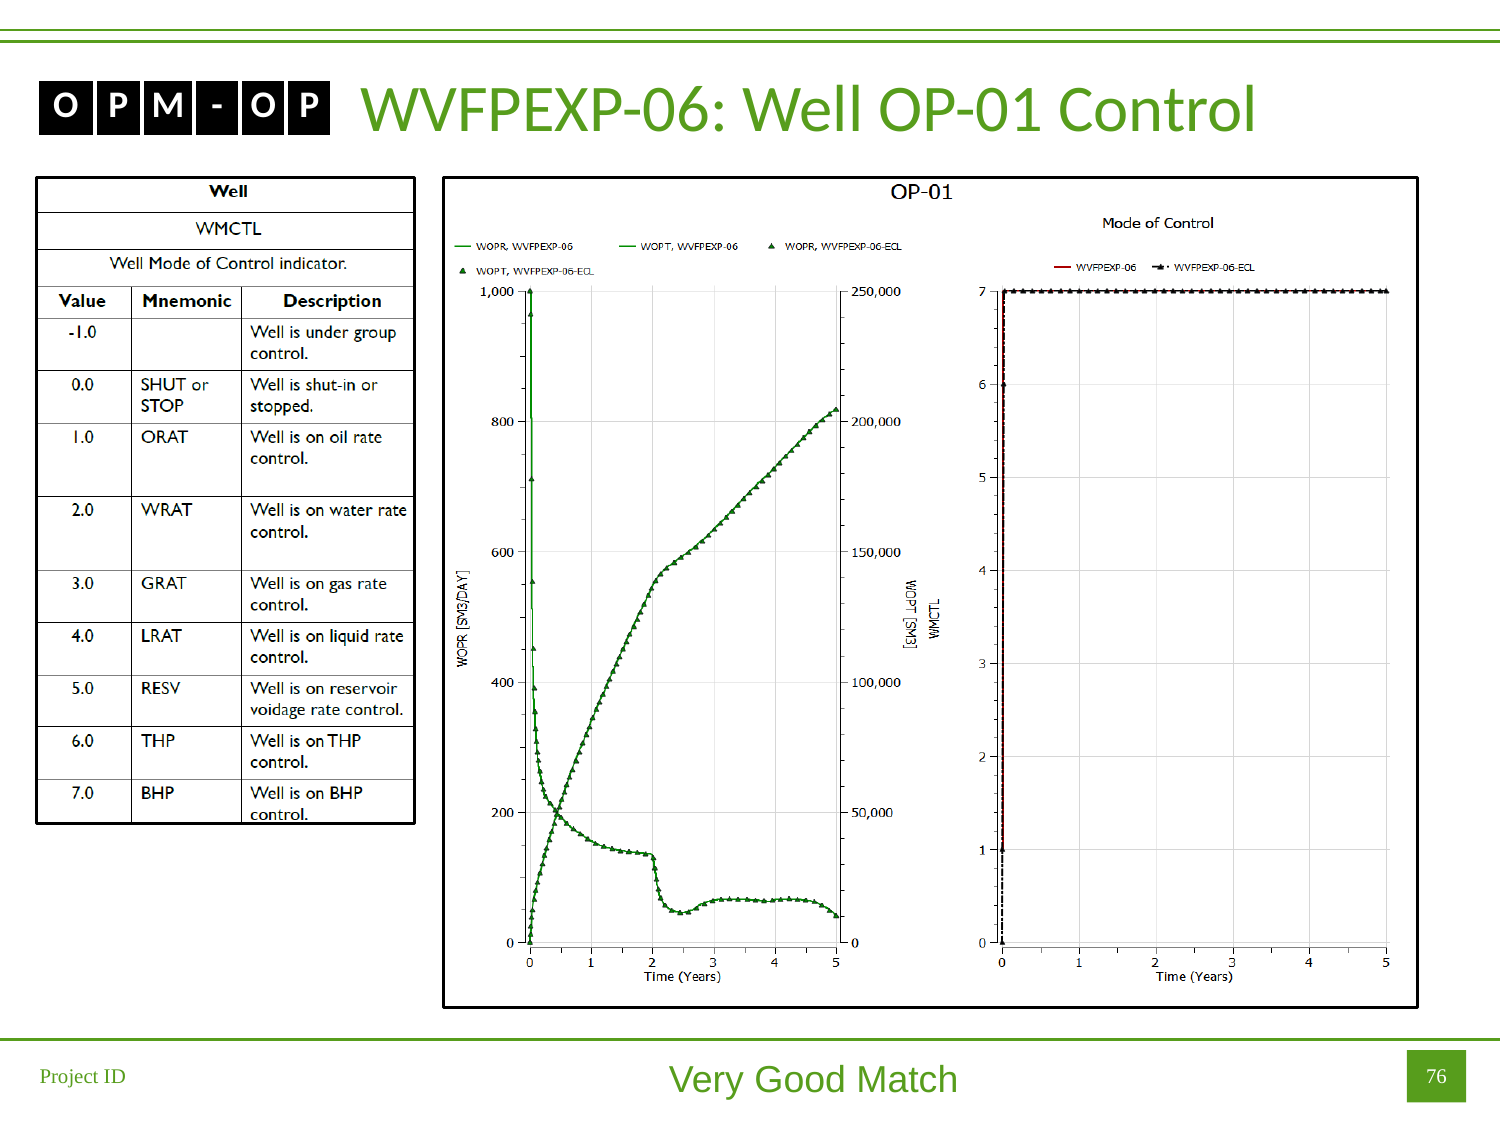

# WVFPEXP-06: Well OP-01 Control
Project ID
76
Very Good Match